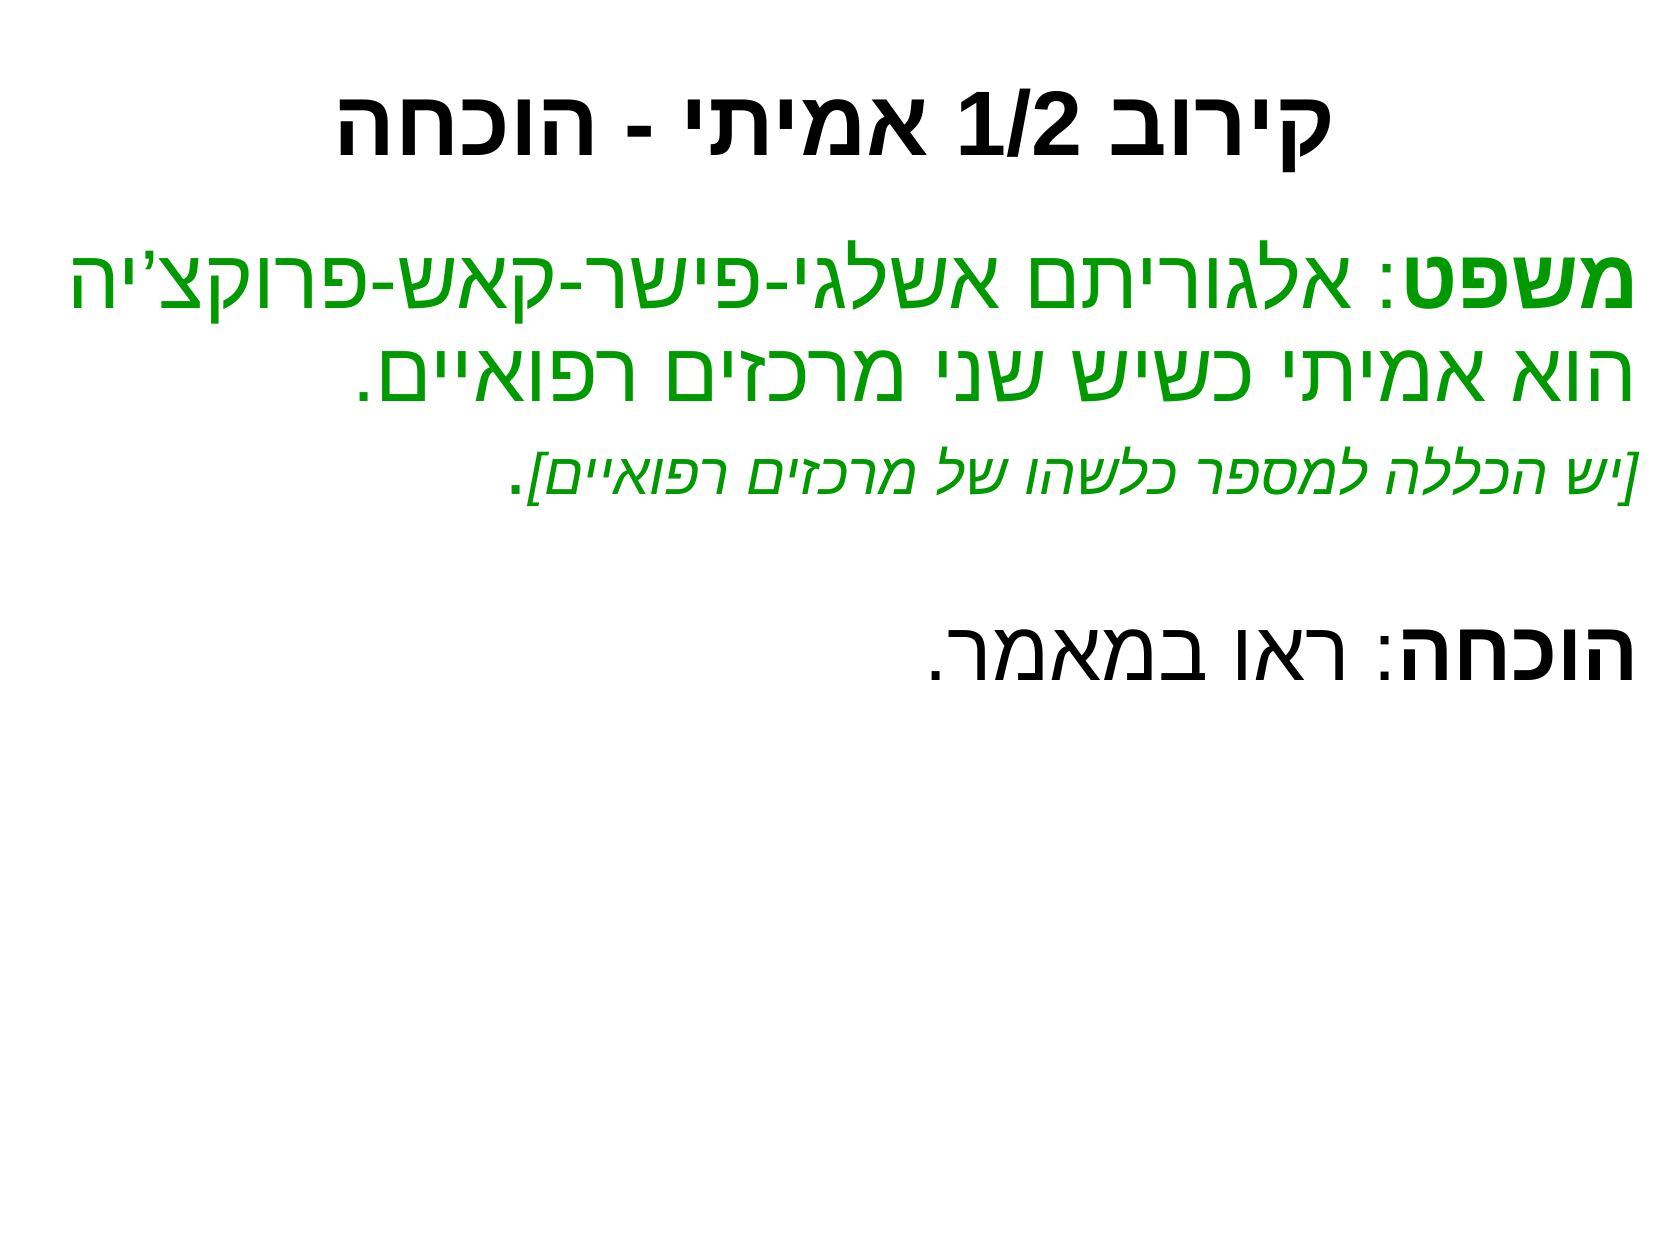

# קירוב 1/2 אמיתי - הוכחה
משפט: אלגוריתם אשלגי-פישר-קאש-פרוקצ’יה הוא אמיתי כשיש שני מרכזים רפואיים.
[יש הכללה למספר כלשהו של מרכזים רפואיים].
הוכחה: ראו במאמר.